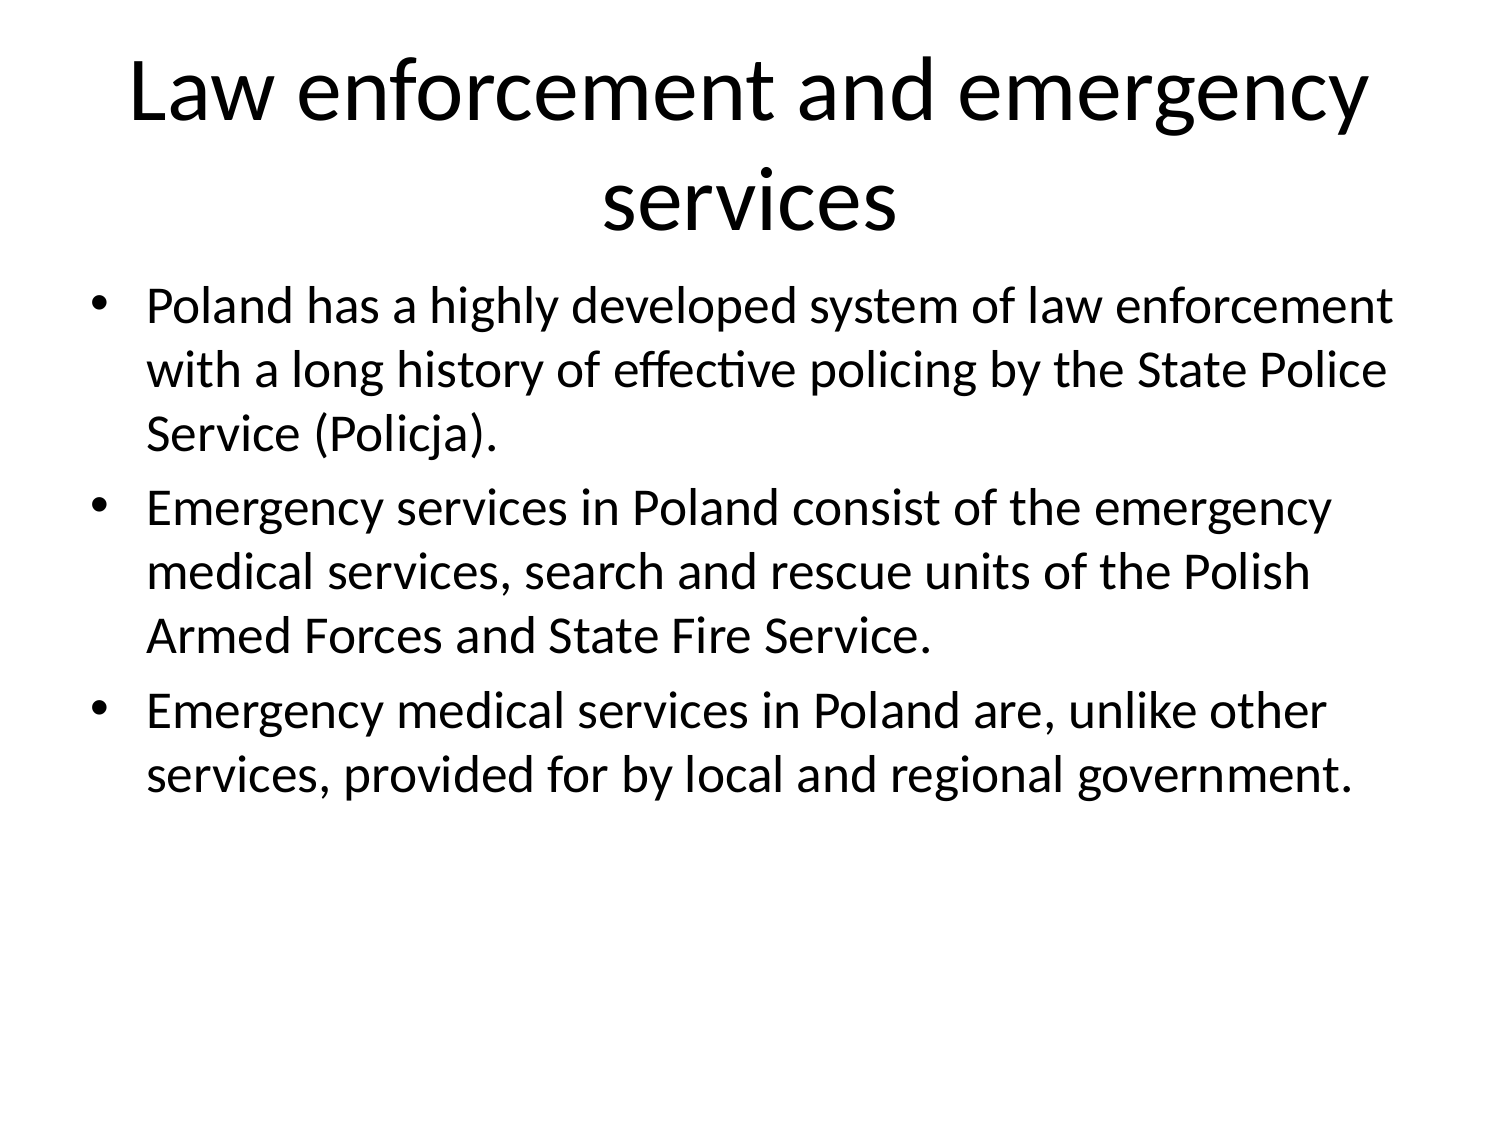

# Law enforcement and emergency services
Poland has a highly developed system of law enforcement with a long history of effective policing by the State Police Service (Policja).
Emergency services in Poland consist of the emergency medical services, search and rescue units of the Polish Armed Forces and State Fire Service.
Emergency medical services in Poland are, unlike other services, provided for by local and regional government.